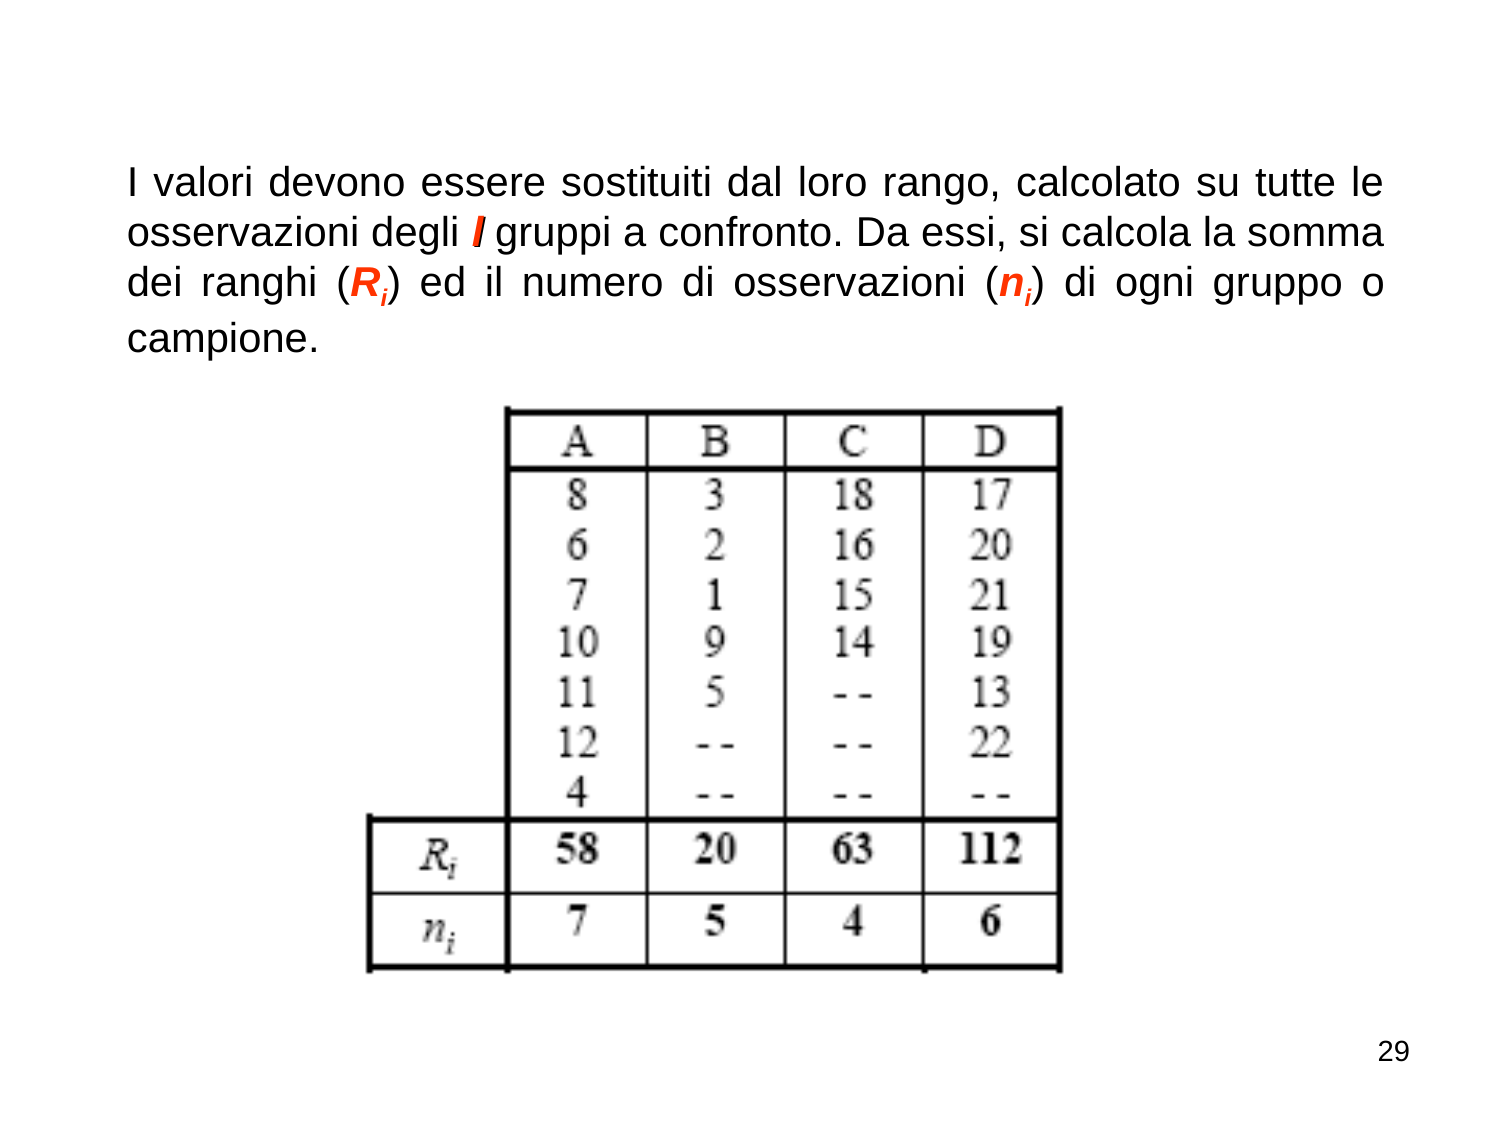

I valori devono essere sostituiti dal loro rango, calcolato su tutte le osservazioni degli l gruppi a confronto. Da essi, si calcola la somma dei ranghi (Ri) ed il numero di osservazioni (ni) di ogni gruppo o campione.